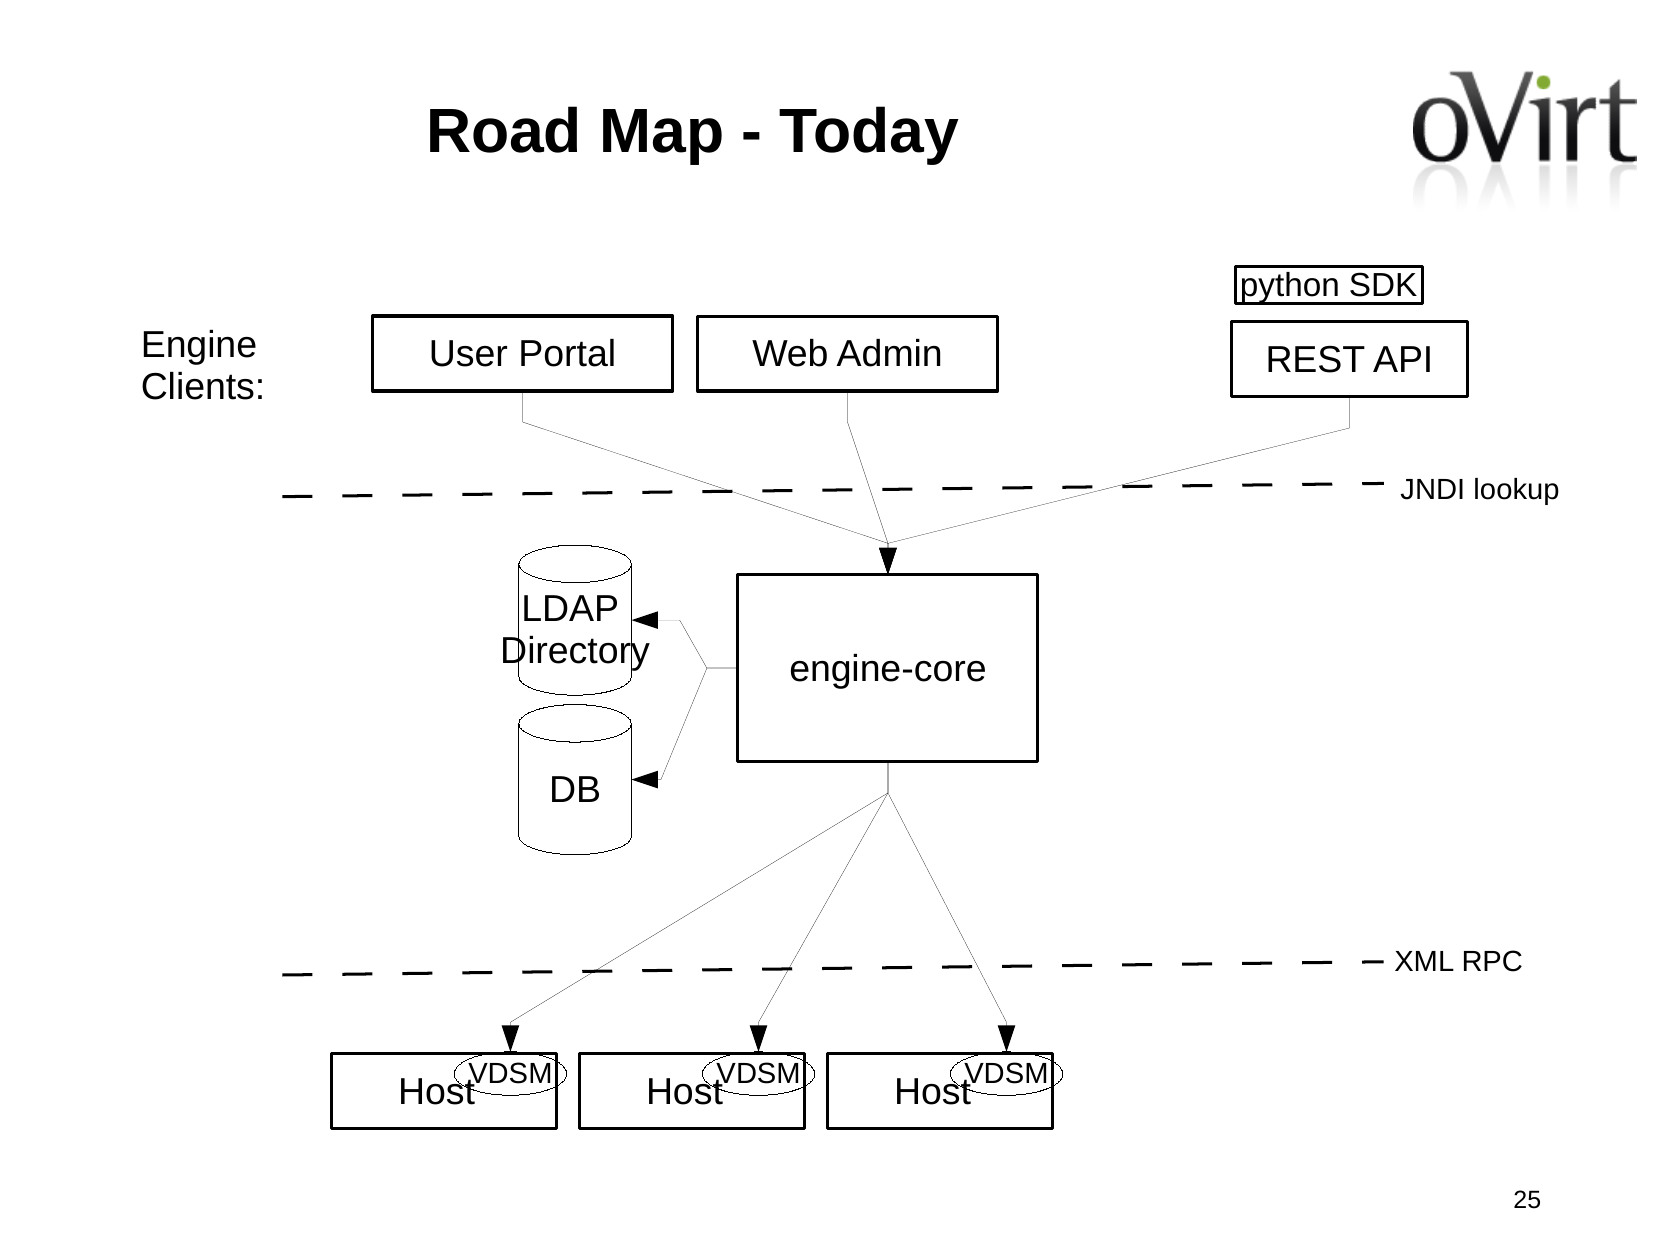

# Road Map - Today
python SDK
Engine Clients:
User Portal
Web Admin
REST API
JNDI lookup
LDAP
Directory
engine-core
DB
XML RPC
VDSM
VDSM
VDSM
Host
Host
Host